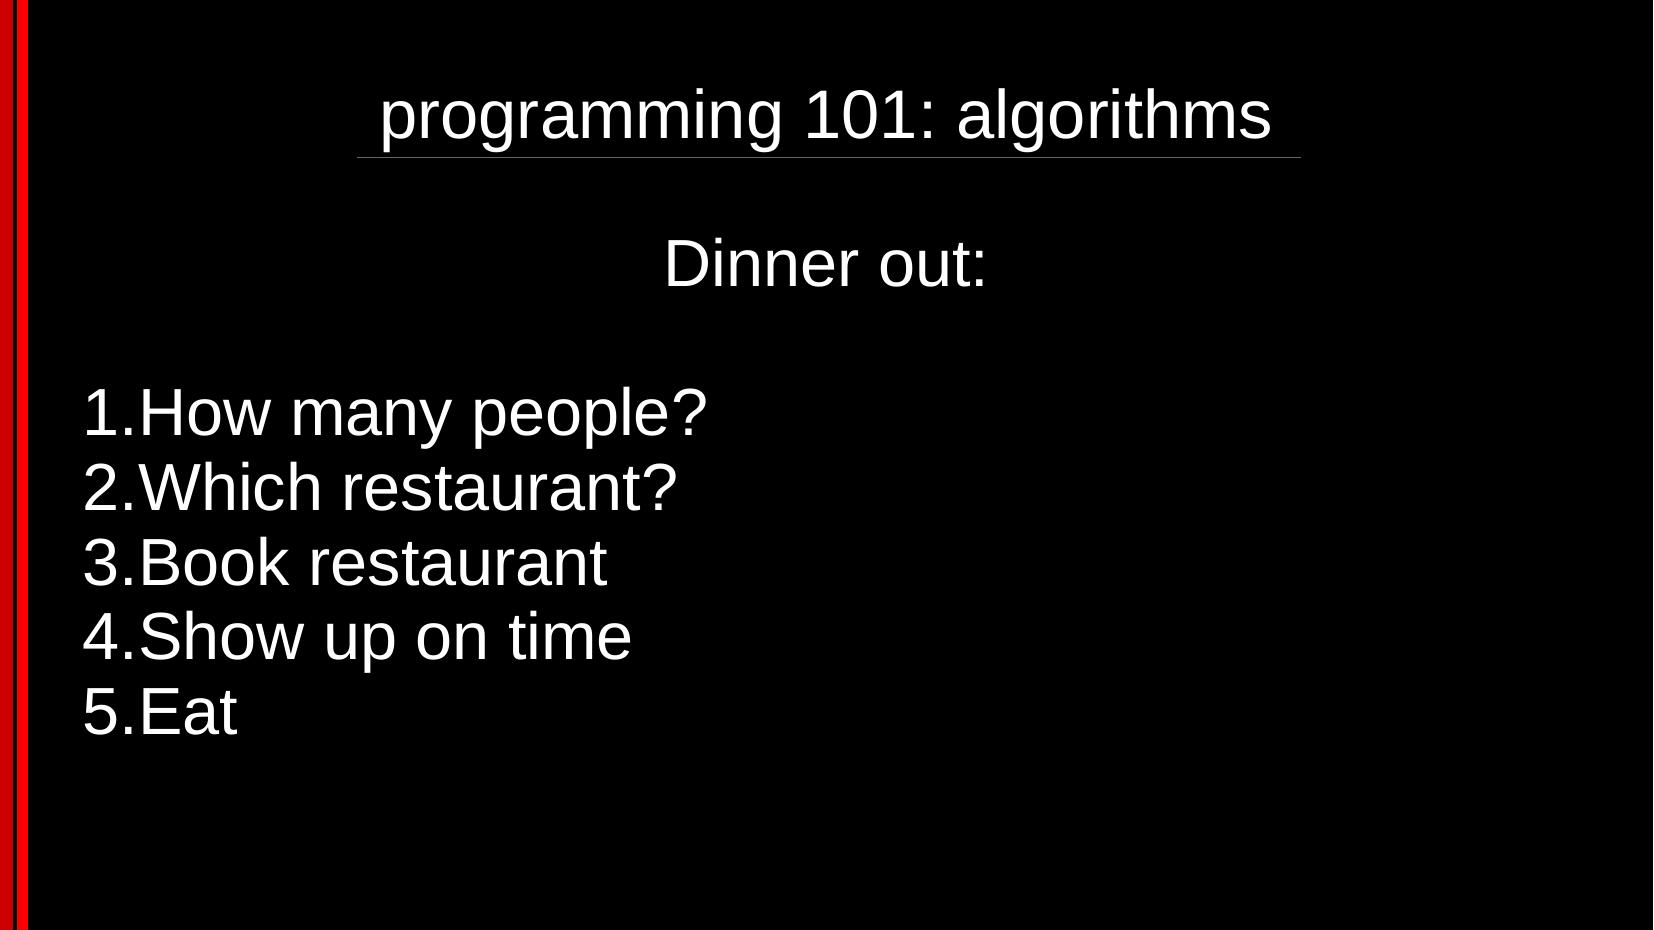

programming 101: algorithms
# Dinner out:
How many people?
Which restaurant?
Book restaurant
Show up on time
Eat